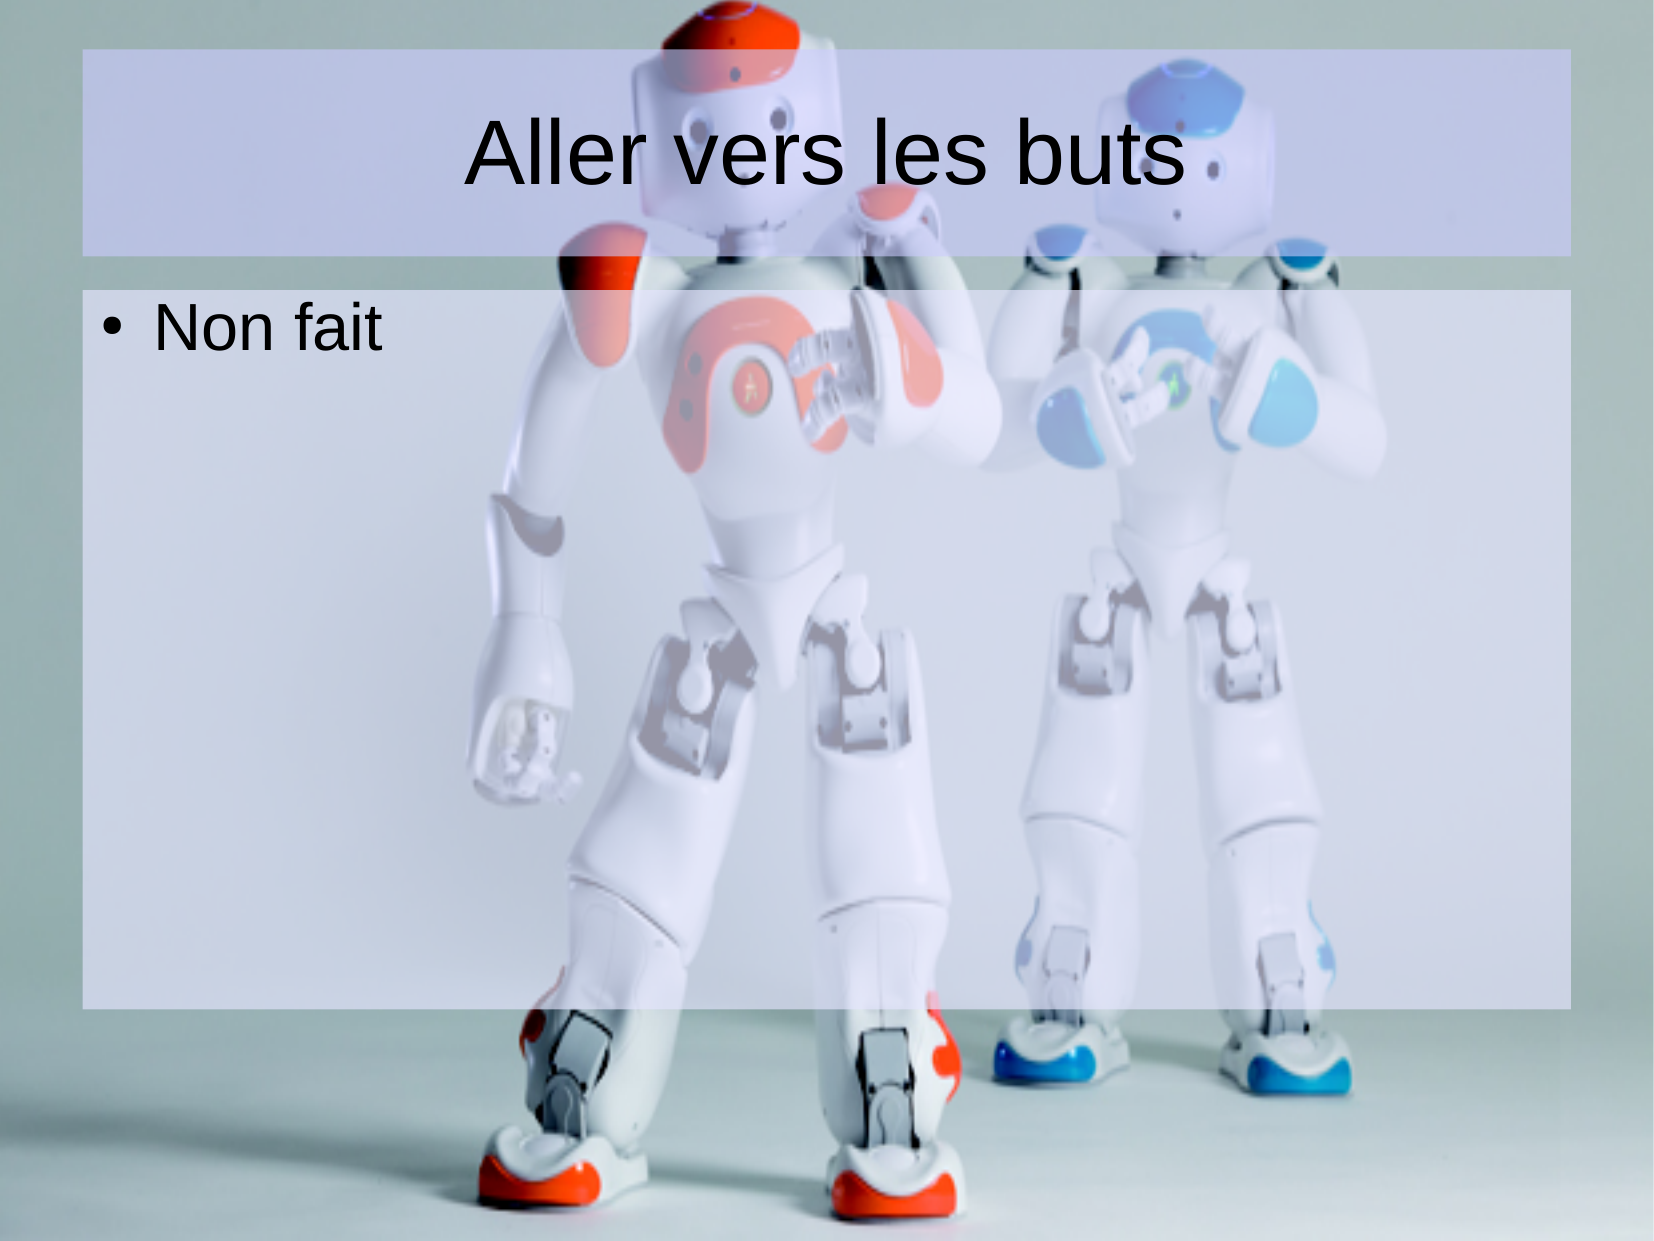

# Aller vers les buts
Non fait